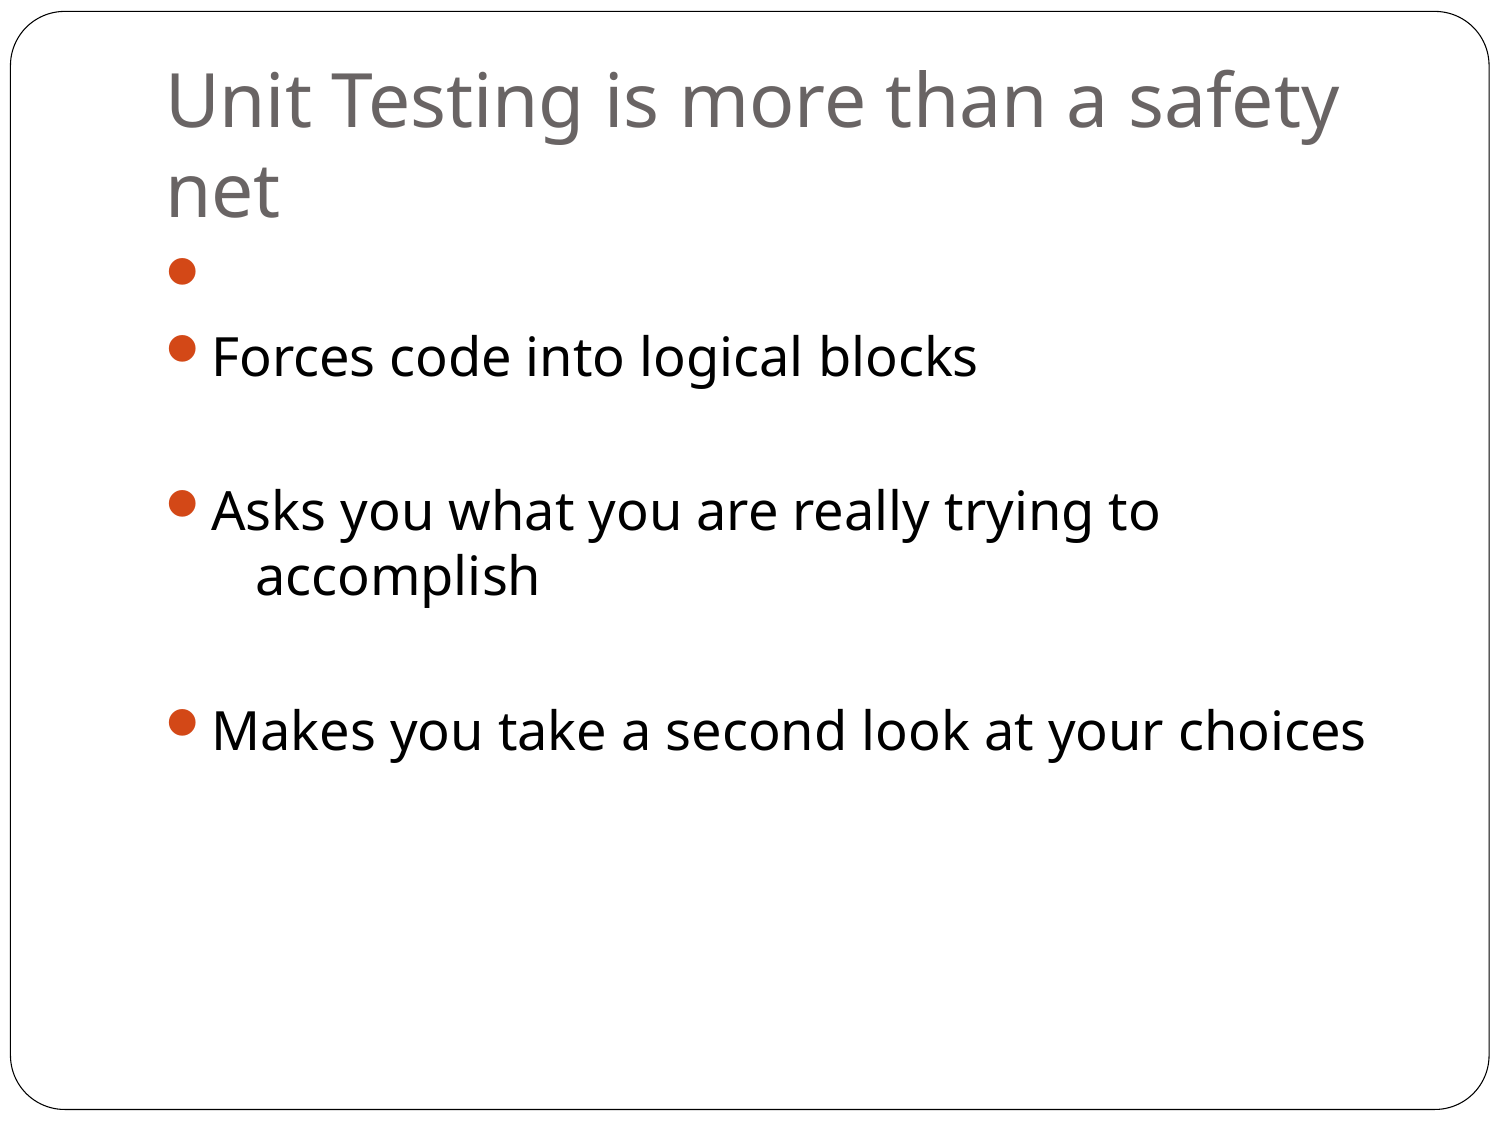

# Unit Testing is more than a safety net
Forces code into logical blocks
Asks you what you are really trying to accomplish
Makes you take a second look at your choices